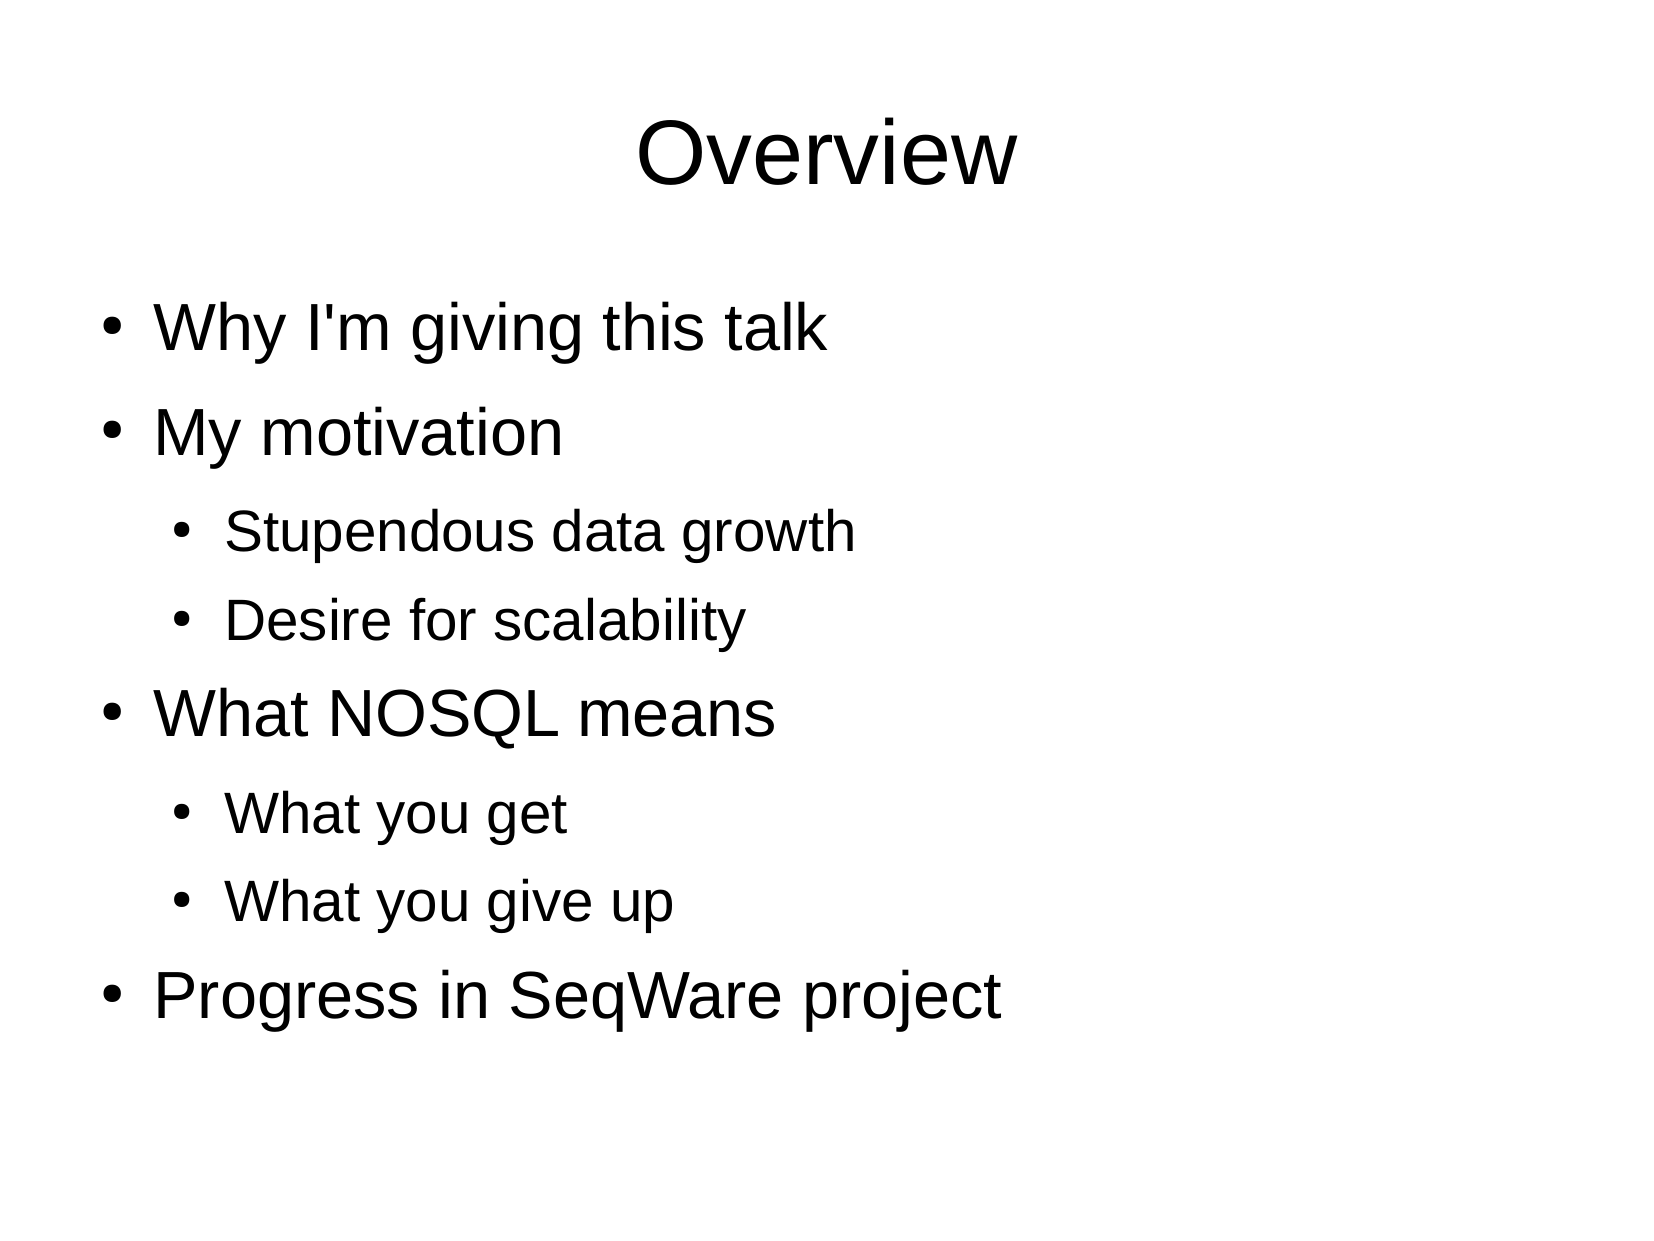

# Overview
Why I'm giving this talk
My motivation
Stupendous data growth
Desire for scalability
What NOSQL means
What you get
What you give up
Progress in SeqWare project